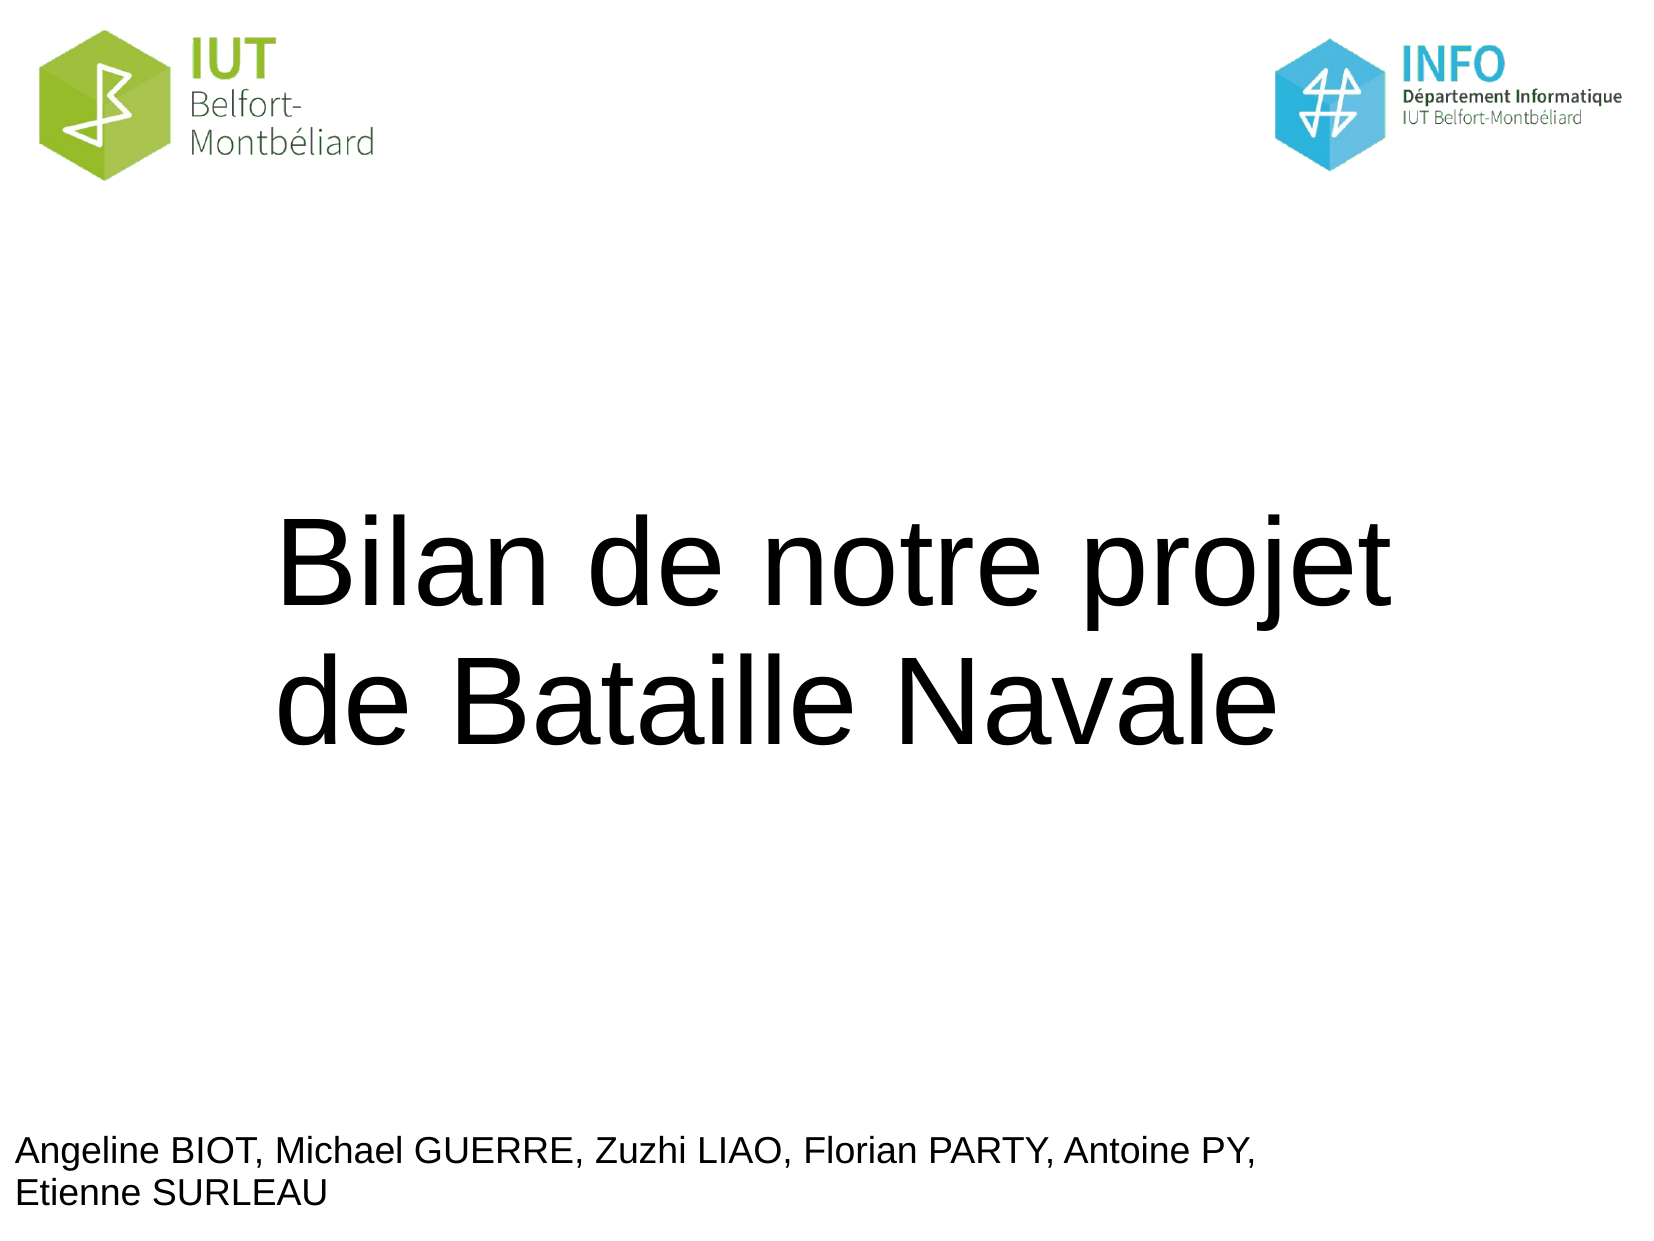

Bilan de notre projet de Bataille Navale
Angeline BIOT, Michael GUERRE, Zuzhi LIAO, Florian PARTY, Antoine PY,
Etienne SURLEAU